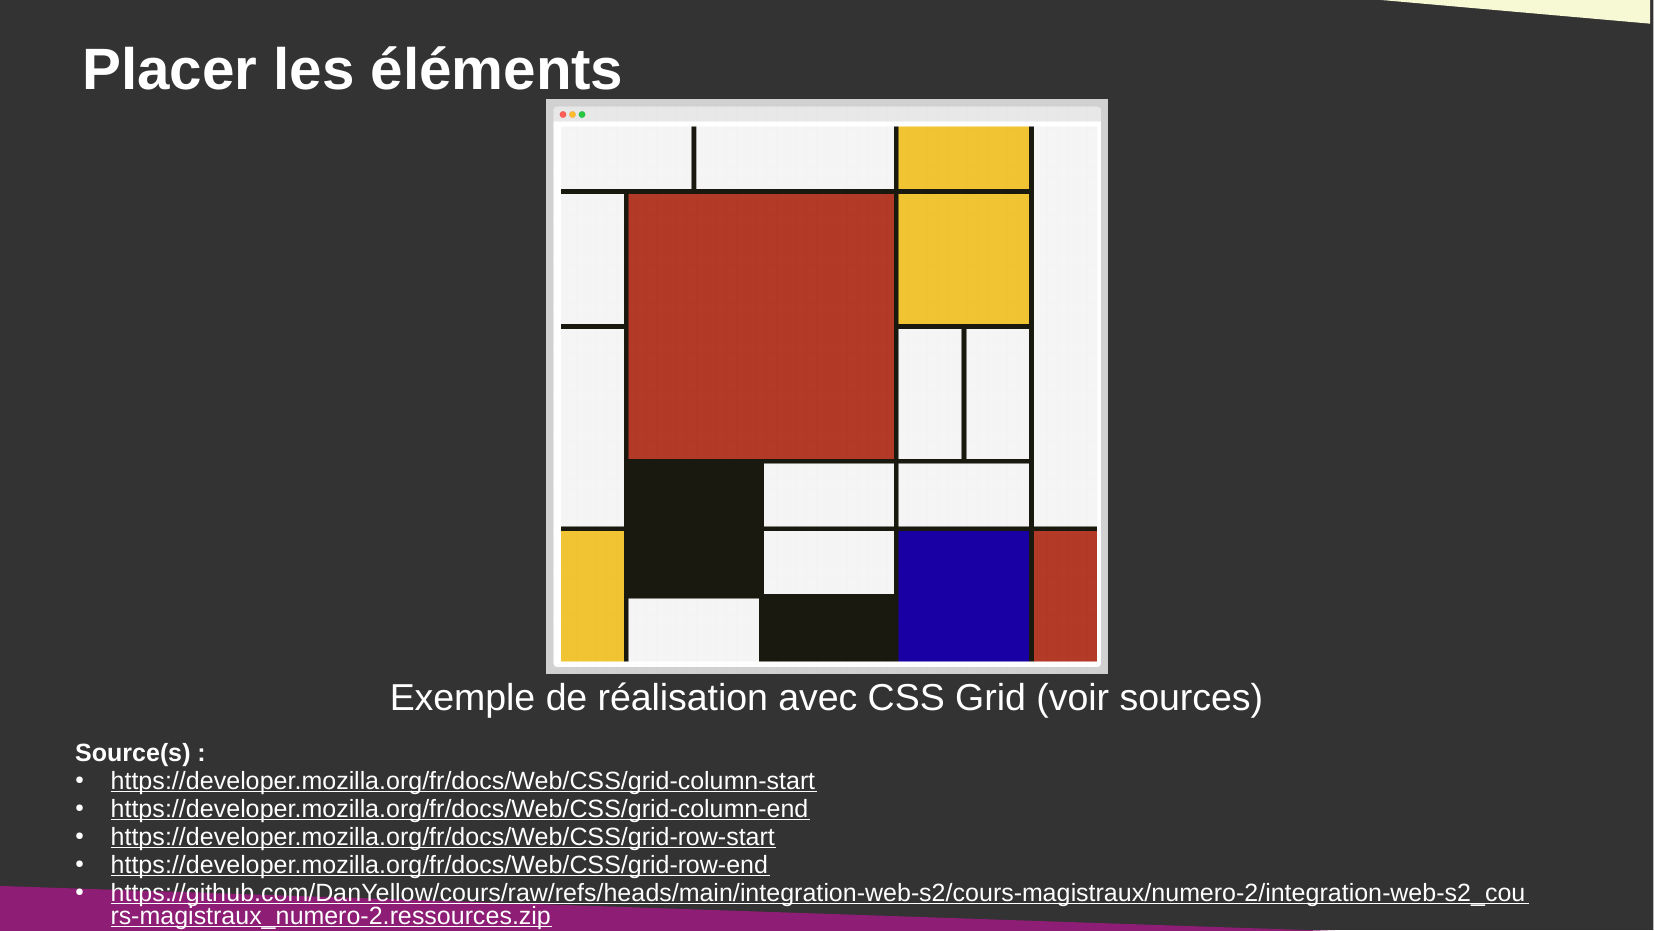

# Placer les éléments
Exemple de réalisation avec CSS Grid (voir sources)
Source(s) :
https://developer.mozilla.org/fr/docs/Web/CSS/grid-column-start
https://developer.mozilla.org/fr/docs/Web/CSS/grid-column-end
https://developer.mozilla.org/fr/docs/Web/CSS/grid-row-start
https://developer.mozilla.org/fr/docs/Web/CSS/grid-row-end
https://github.com/DanYellow/cours/raw/refs/heads/main/integration-web-s2/cours-magistraux/numero-2/integration-web-s2_cours-magistraux_numero-2.ressources.zip